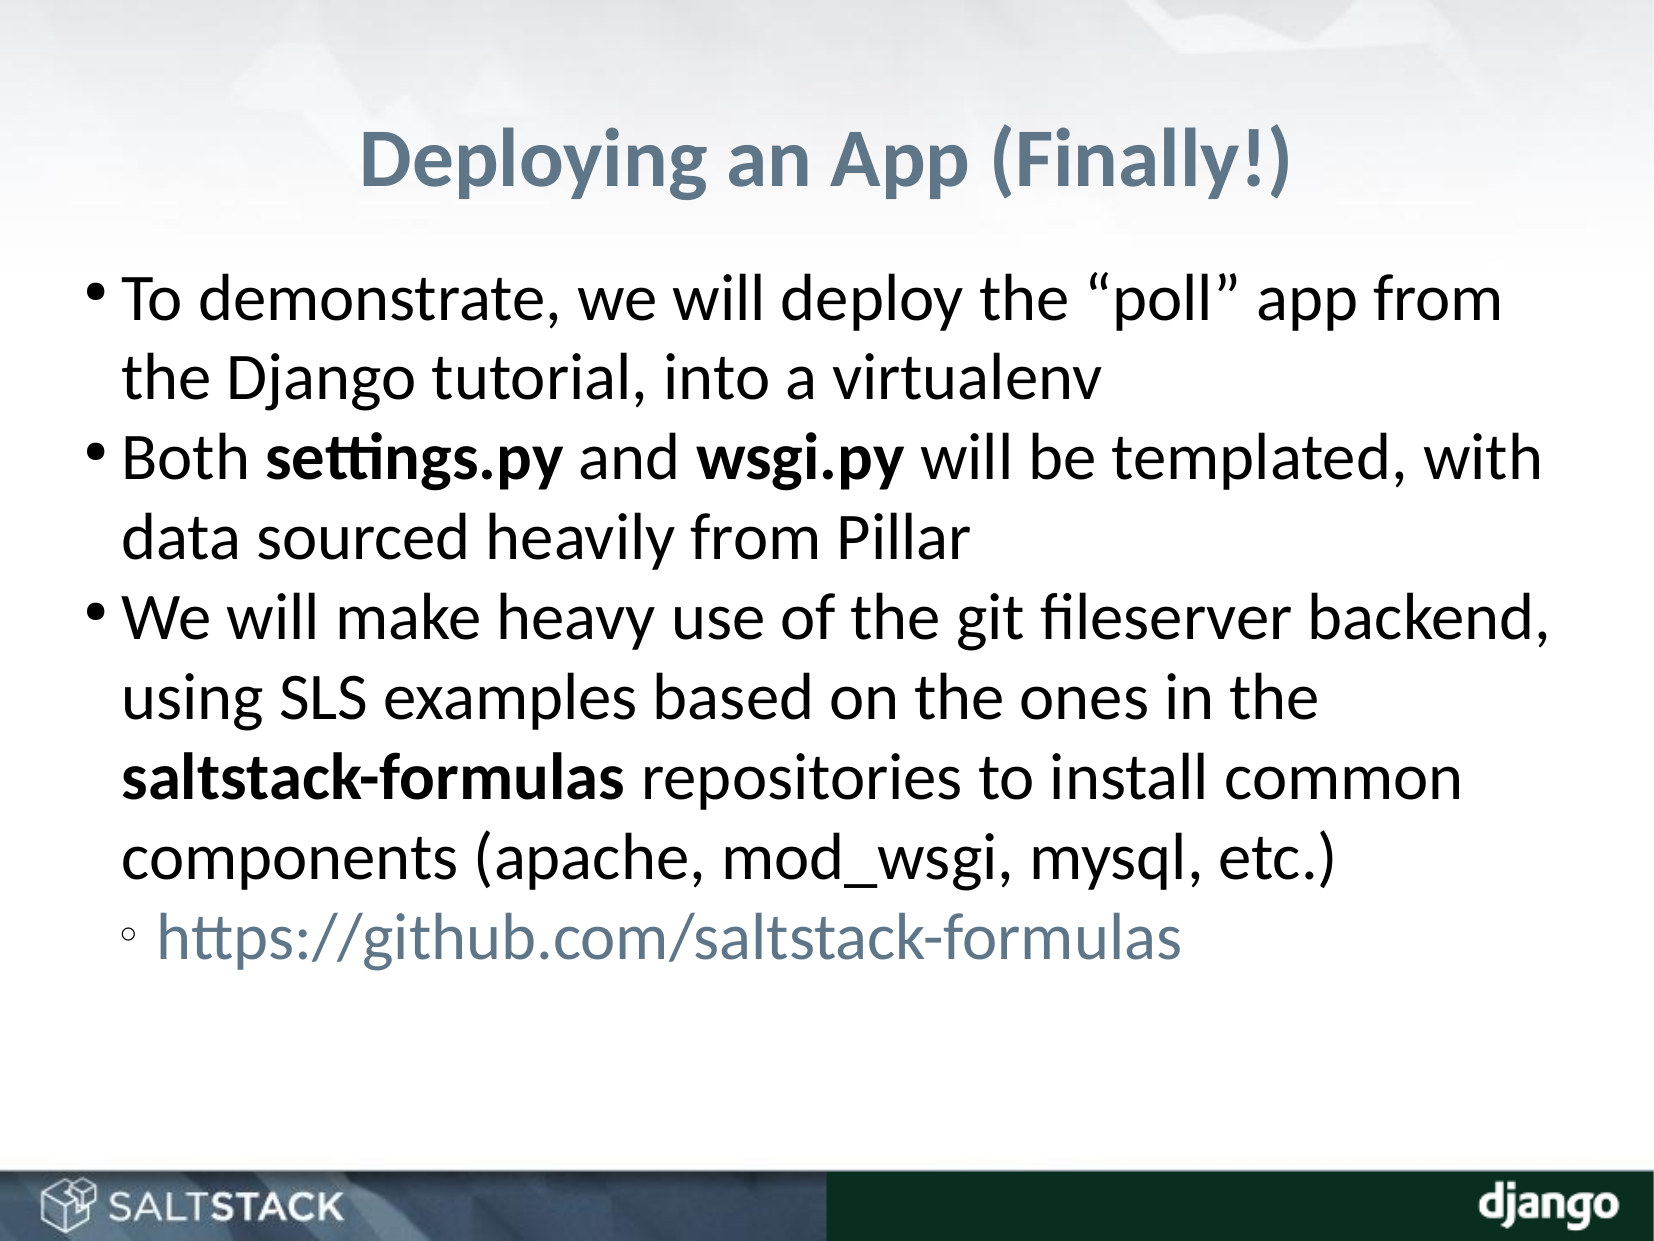

Deploying an App (Finally!)
To demonstrate, we will deploy the “poll” app from the Django tutorial, into a virtualenv
Both settings.py and wsgi.py will be templated, with data sourced heavily from Pillar
We will make heavy use of the git fileserver backend, using SLS examples based on the ones in the saltstack-formulas repositories to install common components (apache, mod_wsgi, mysql, etc.)
https://github.com/saltstack-formulas